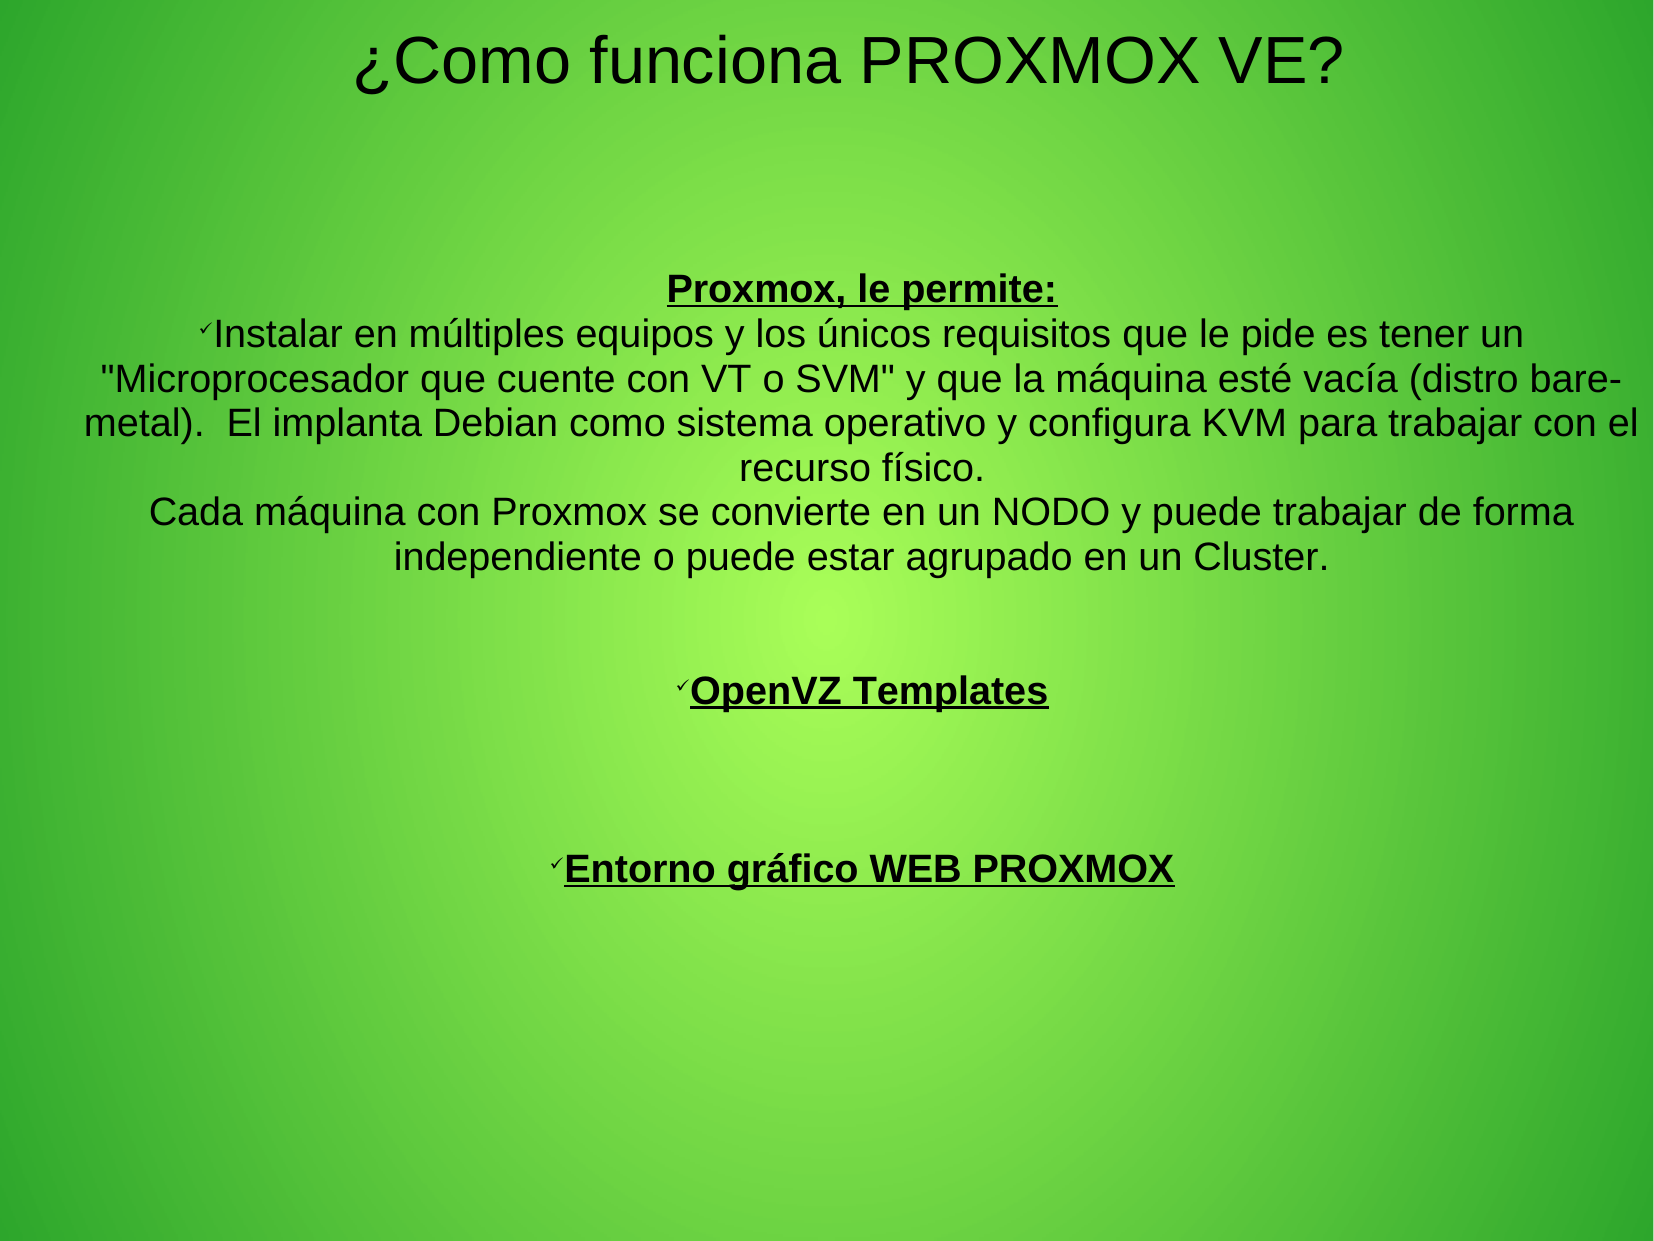

¿Como funciona PROXMOX VE?
Proxmox, le permite:
Instalar en múltiples equipos y los únicos requisitos que le pide es tener un "Microprocesador que cuente con VT o SVM" y que la máquina esté vacía (distro bare-metal). El implanta Debian como sistema operativo y configura KVM para trabajar con el recurso físico.
Cada máquina con Proxmox se convierte en un NODO y puede trabajar de forma independiente o puede estar agrupado en un Cluster.
OpenVZ Templates
Entorno gráfico WEB PROXMOX